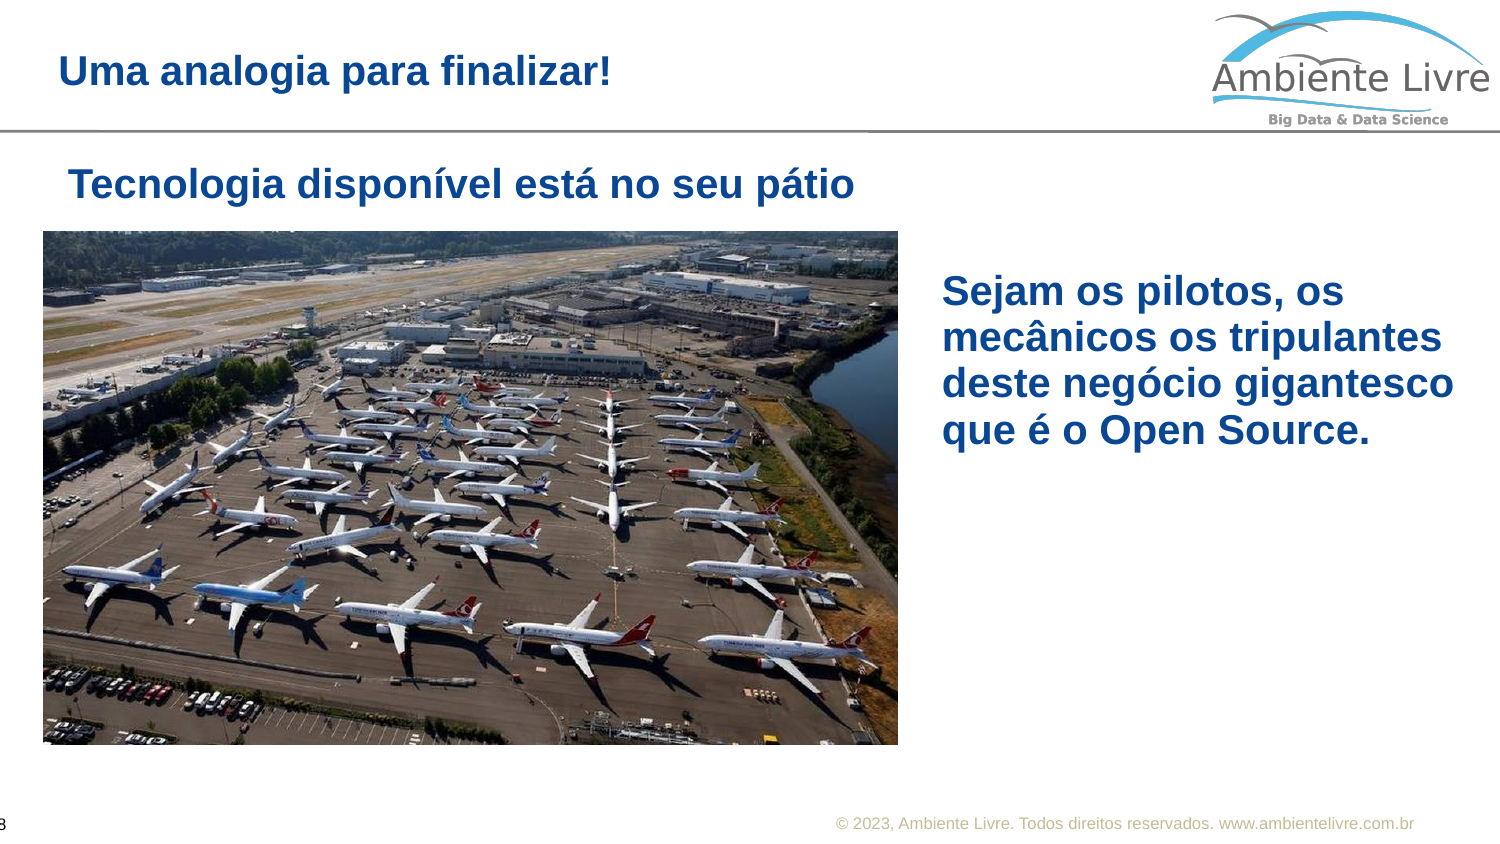

# Uma analogia para finalizar!
Tecnologia disponível está no seu pátio
Sejam os pilotos, os mecânicos os tripulantes deste negócio gigantesco que é o Open Source.